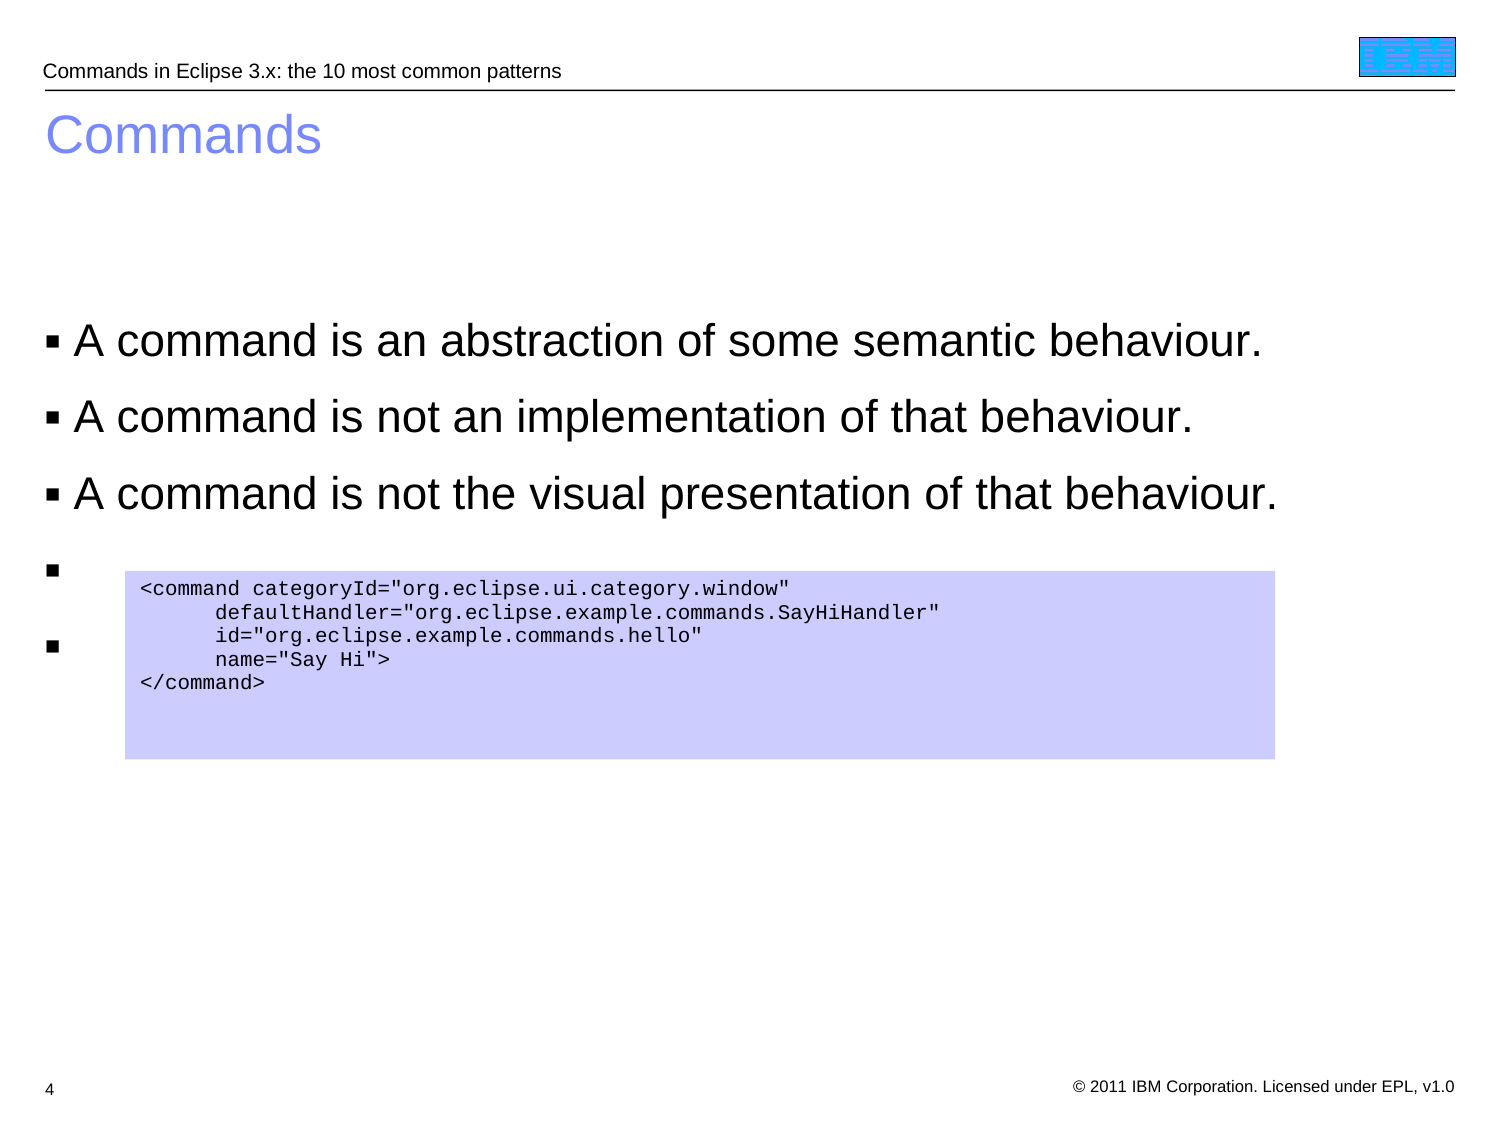

Commands in Eclipse 3.x: the 10 most common patterns
# Commands
A command is an abstraction of some semantic behaviour.
A command is not an implementation of that behaviour.
A command is not the visual presentation of that behaviour.
<command categoryId="org.eclipse.ui.category.window"
 defaultHandler="org.eclipse.example.commands.SayHiHandler"
 id="org.eclipse.example.commands.hello"
 name="Say Hi">
</command>
4